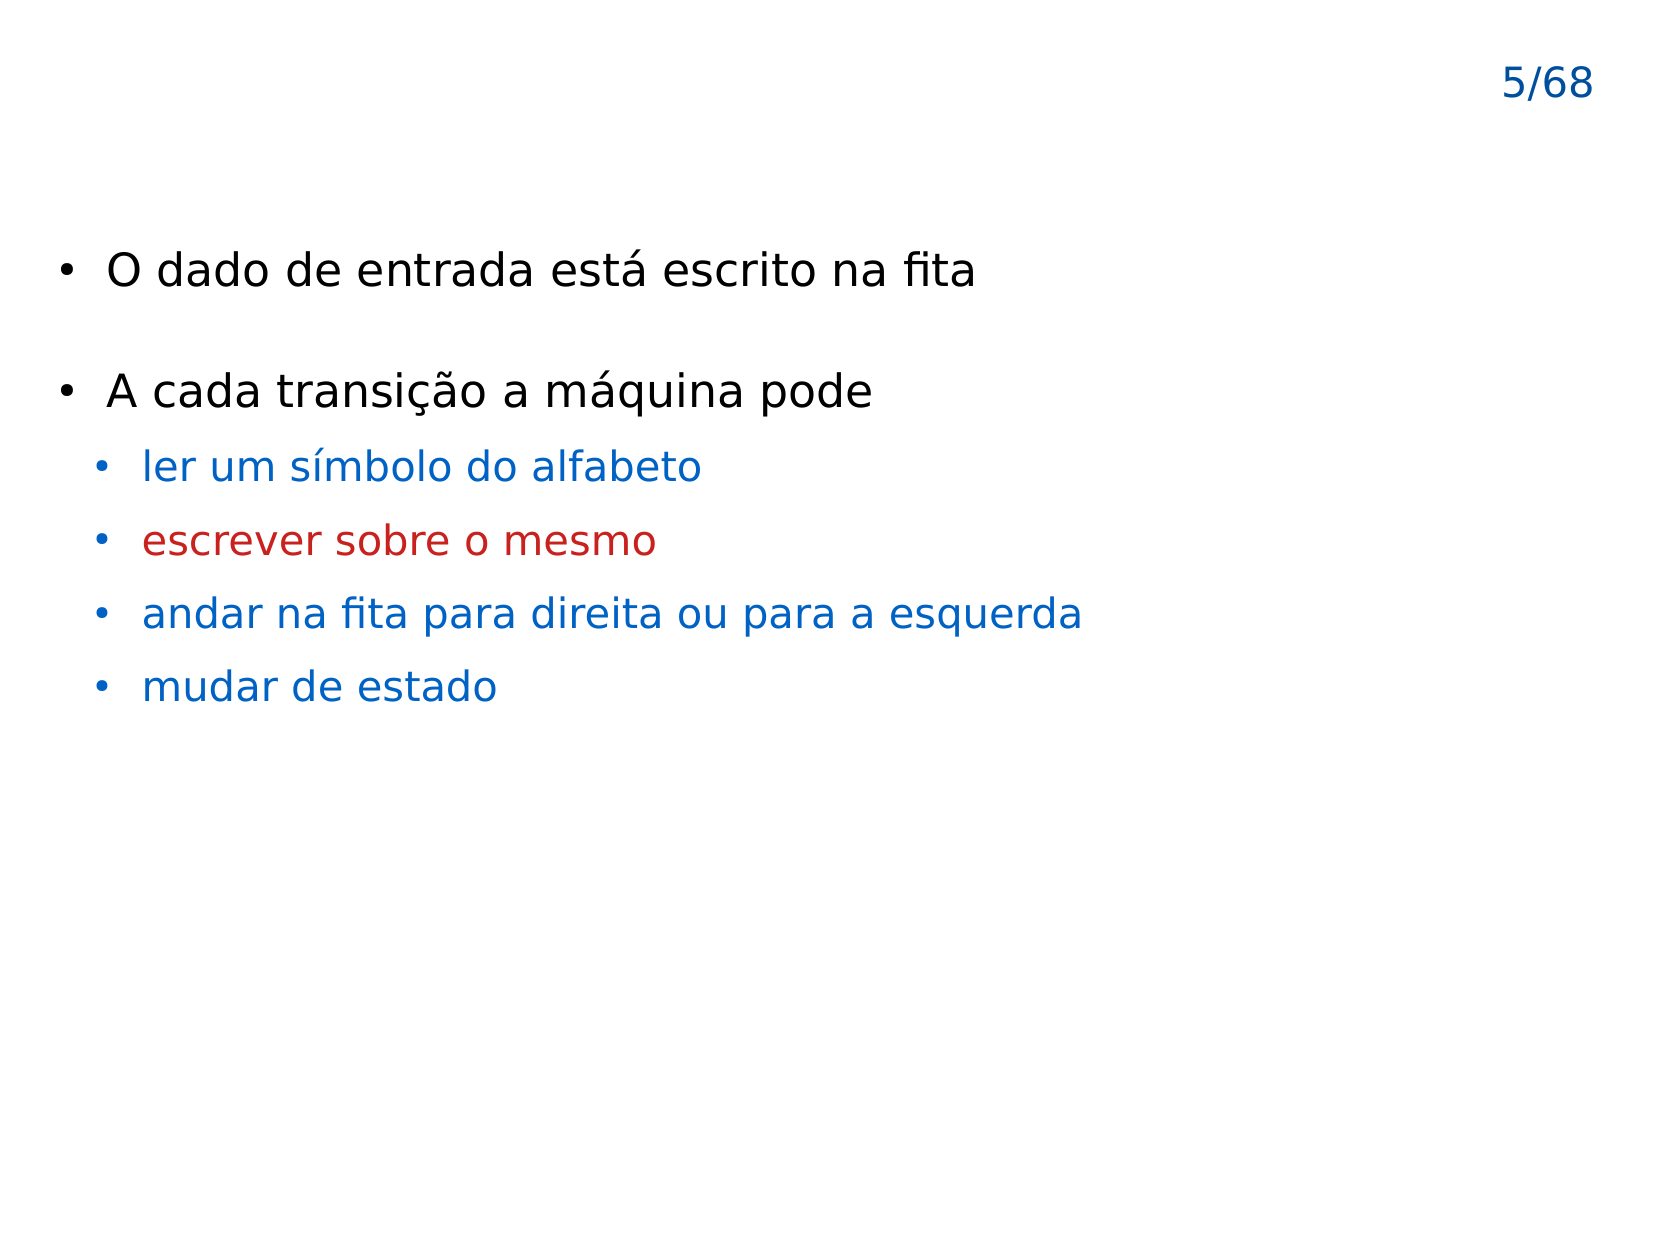

#
5
O dado de entrada está escrito na fita
A cada transição a máquina pode
ler um símbolo do alfabeto
escrever sobre o mesmo
andar na fita para direita ou para a esquerda
mudar de estado